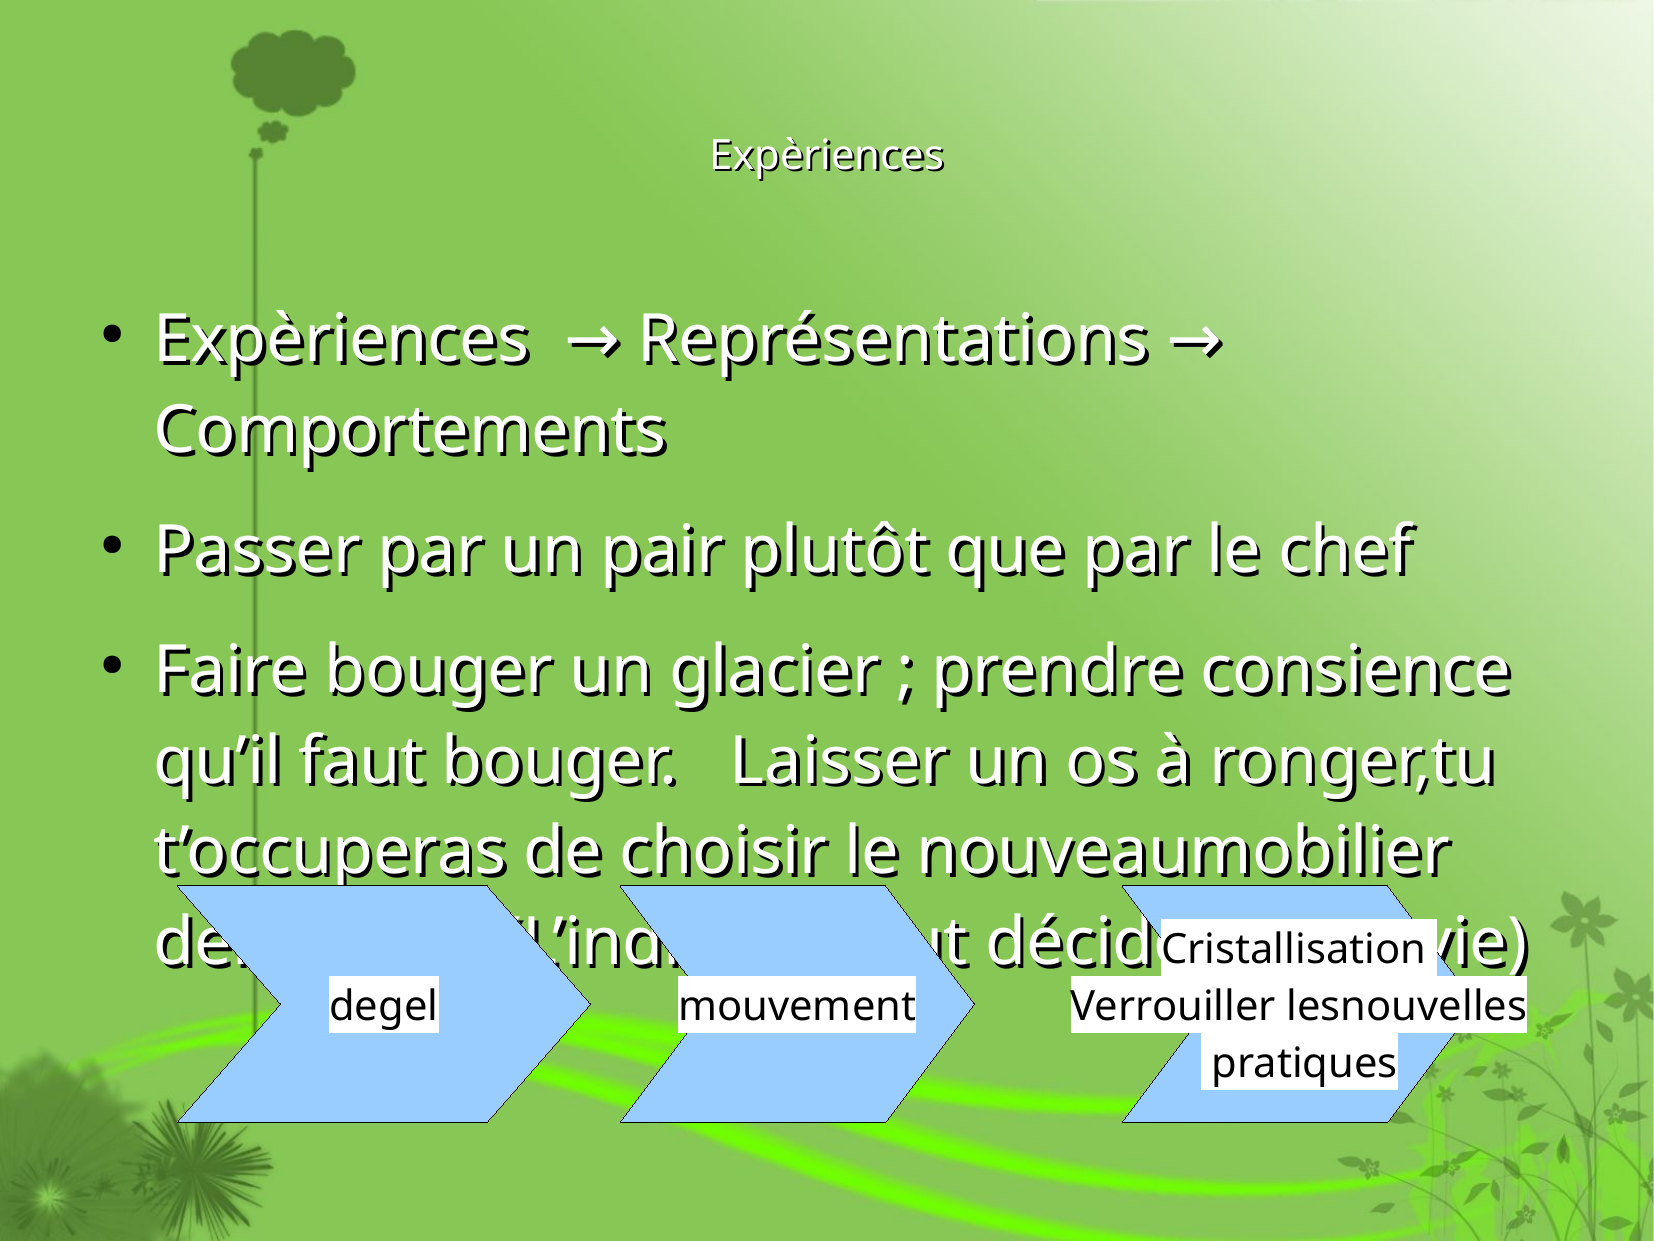

# Expèriences
Expèriences → Représentations → Comportements
Passer par un pair plutôt que par le chef
Faire bouger un glacier ; prendre consience qu’il faut bouger. Laisser un os à ronger,tu t’occuperas de choisir le nouveaumobilier del’agence (L’individu veut décider de są vie)
degel
mouvement
Cristallisation
Verrouiller lesnouvelles
 pratiques